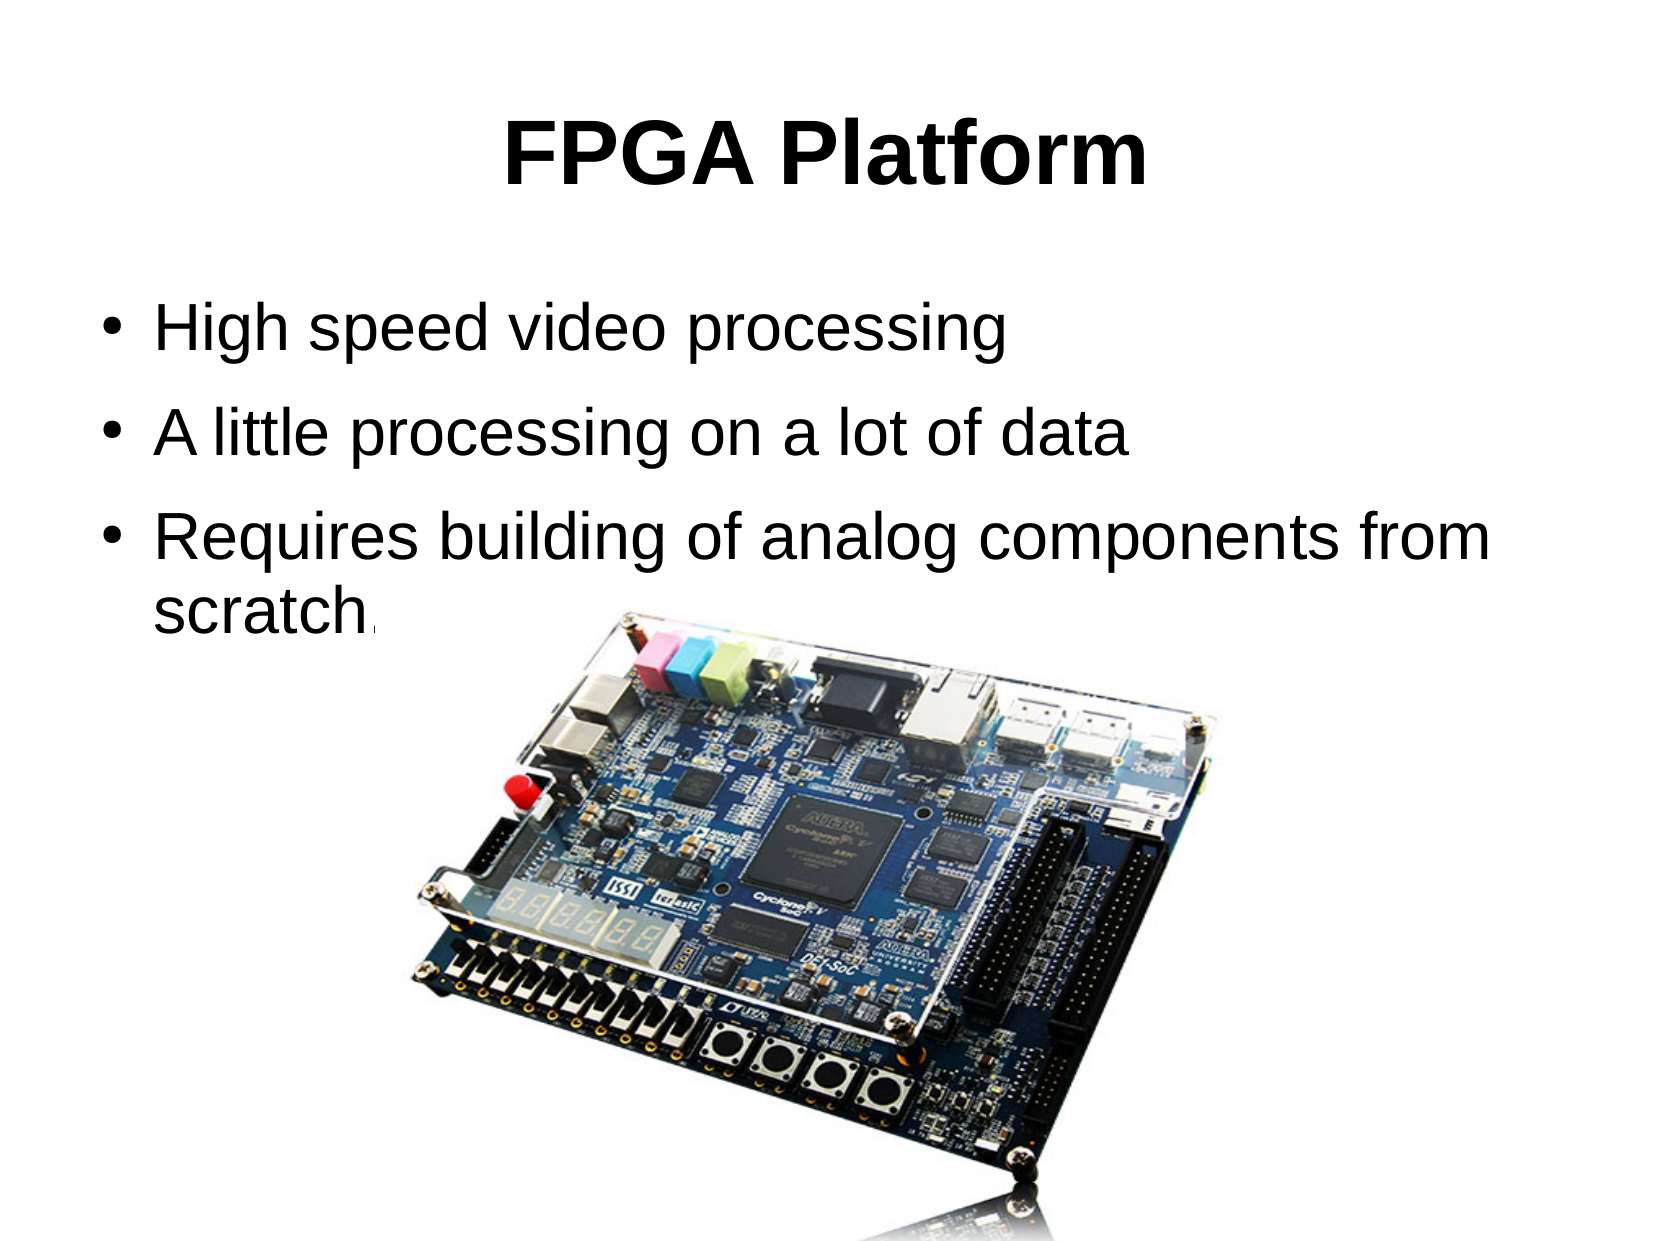

# FPGA Platform
High speed video processing
A little processing on a lot of data
Requires building of analog components from scratch.